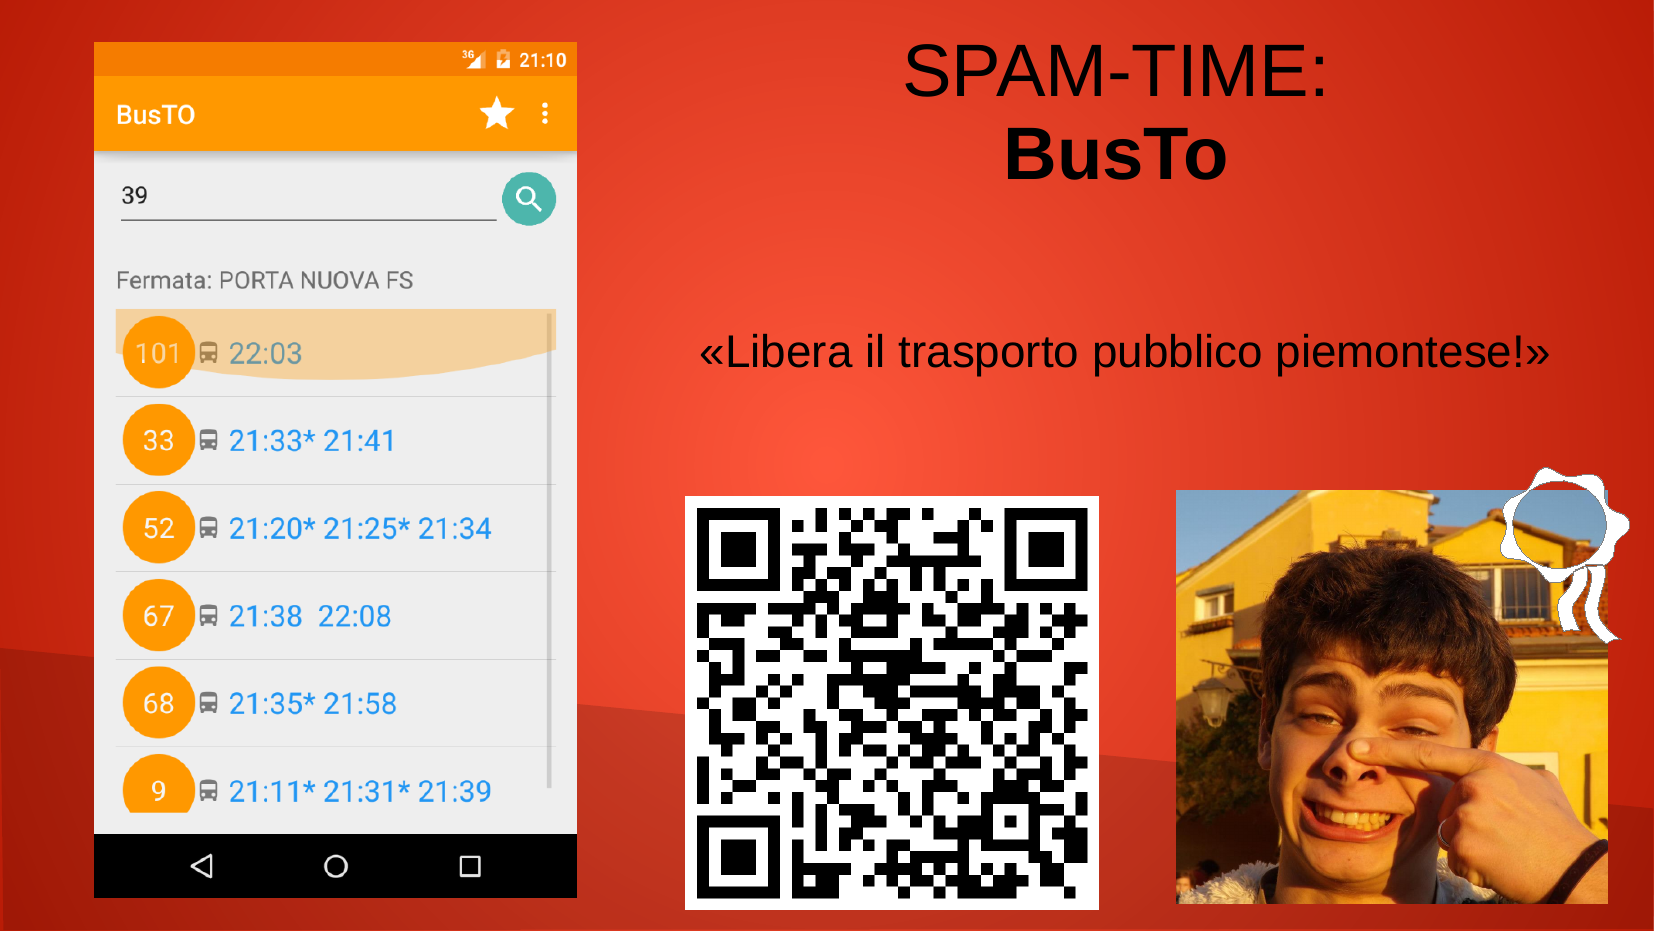

# SPAM-TIME: BusTo
«Libera il trasporto pubblico piemontese!»